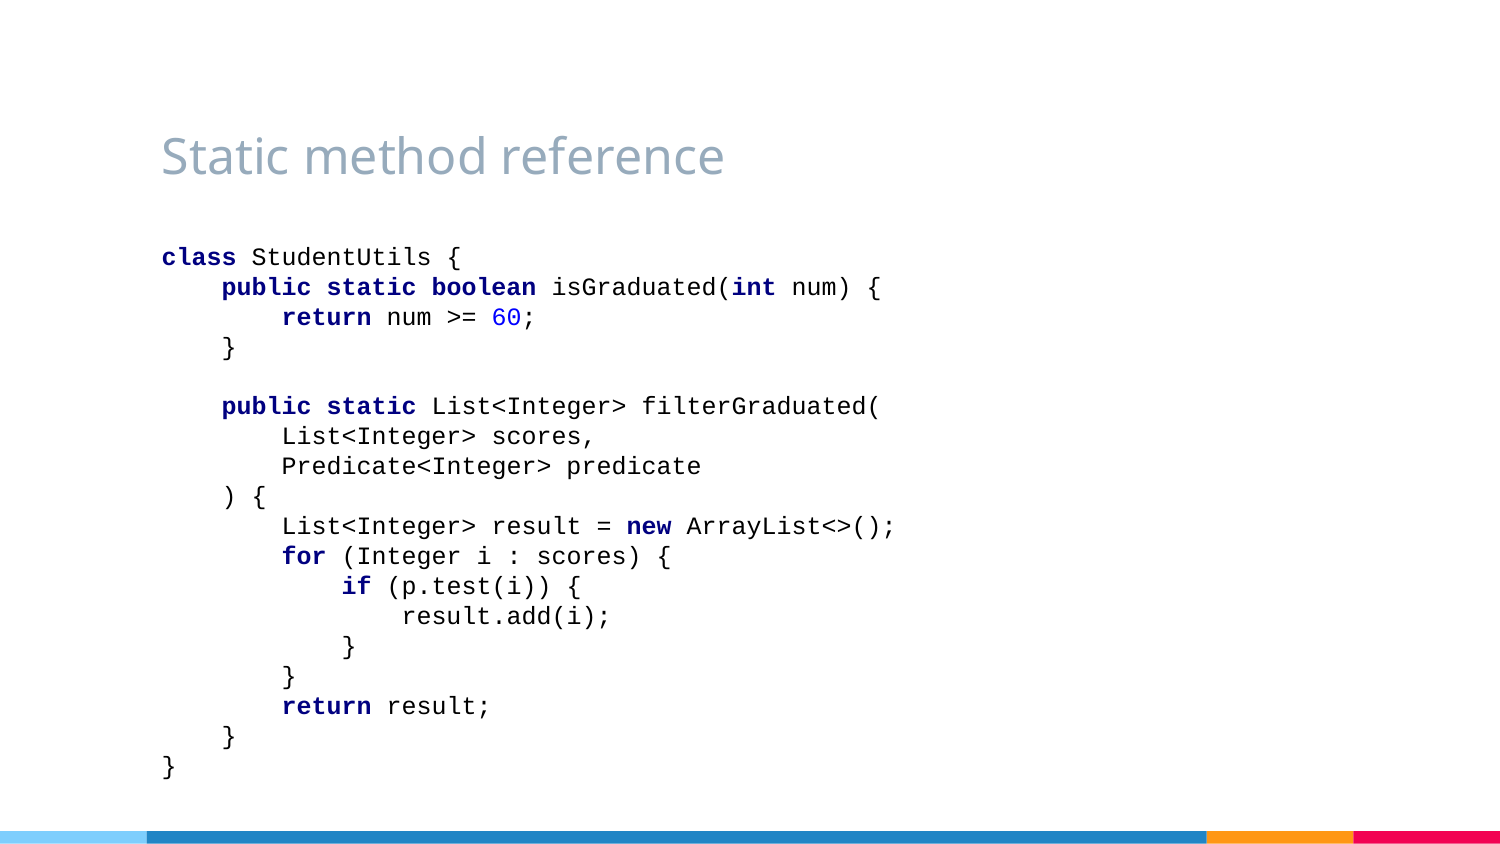

# Static method reference
class StudentUtils {
 public static boolean isGraduated(int num) {
 return num >= 60;
 }
 public static List<Integer> filterGraduated(
 List<Integer> scores,
 Predicate<Integer> predicate
 ) {
 List<Integer> result = new ArrayList<>();
 for (Integer i : scores) {
 if (p.test(i)) {
 result.add(i);
 }
 }
 return result;
 }
}